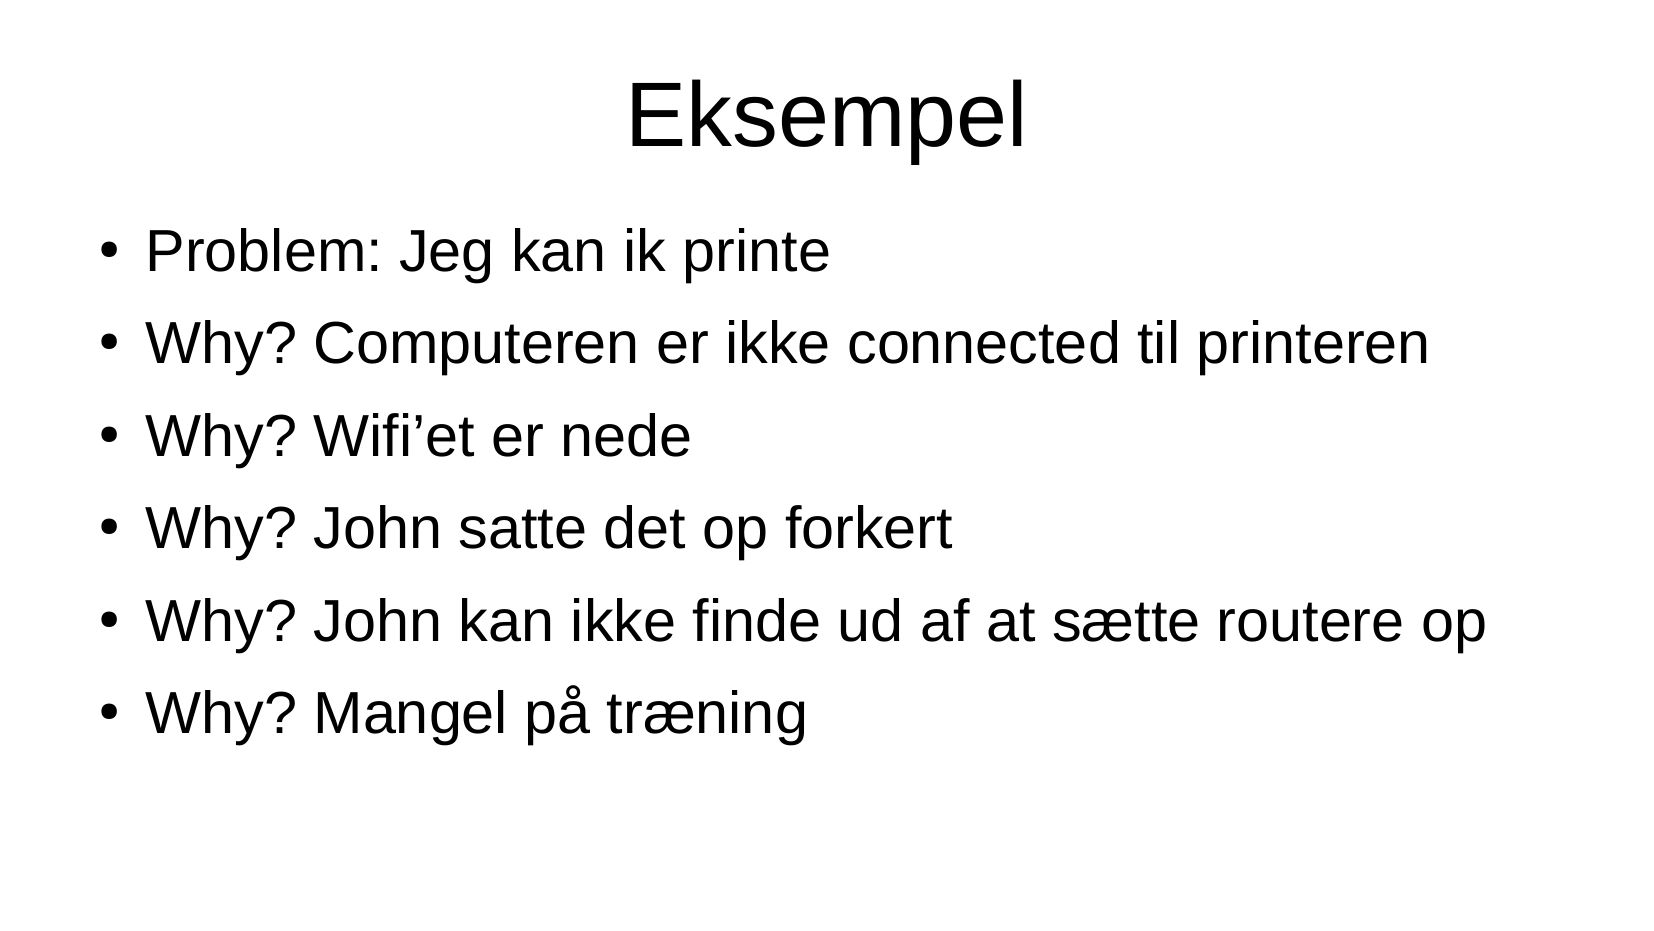

# Eksempel
Problem: Jeg kan ik printe
Why? Computeren er ikke connected til printeren
Why? Wifi’et er nede
Why? John satte det op forkert
Why? John kan ikke finde ud af at sætte routere op
Why? Mangel på træning